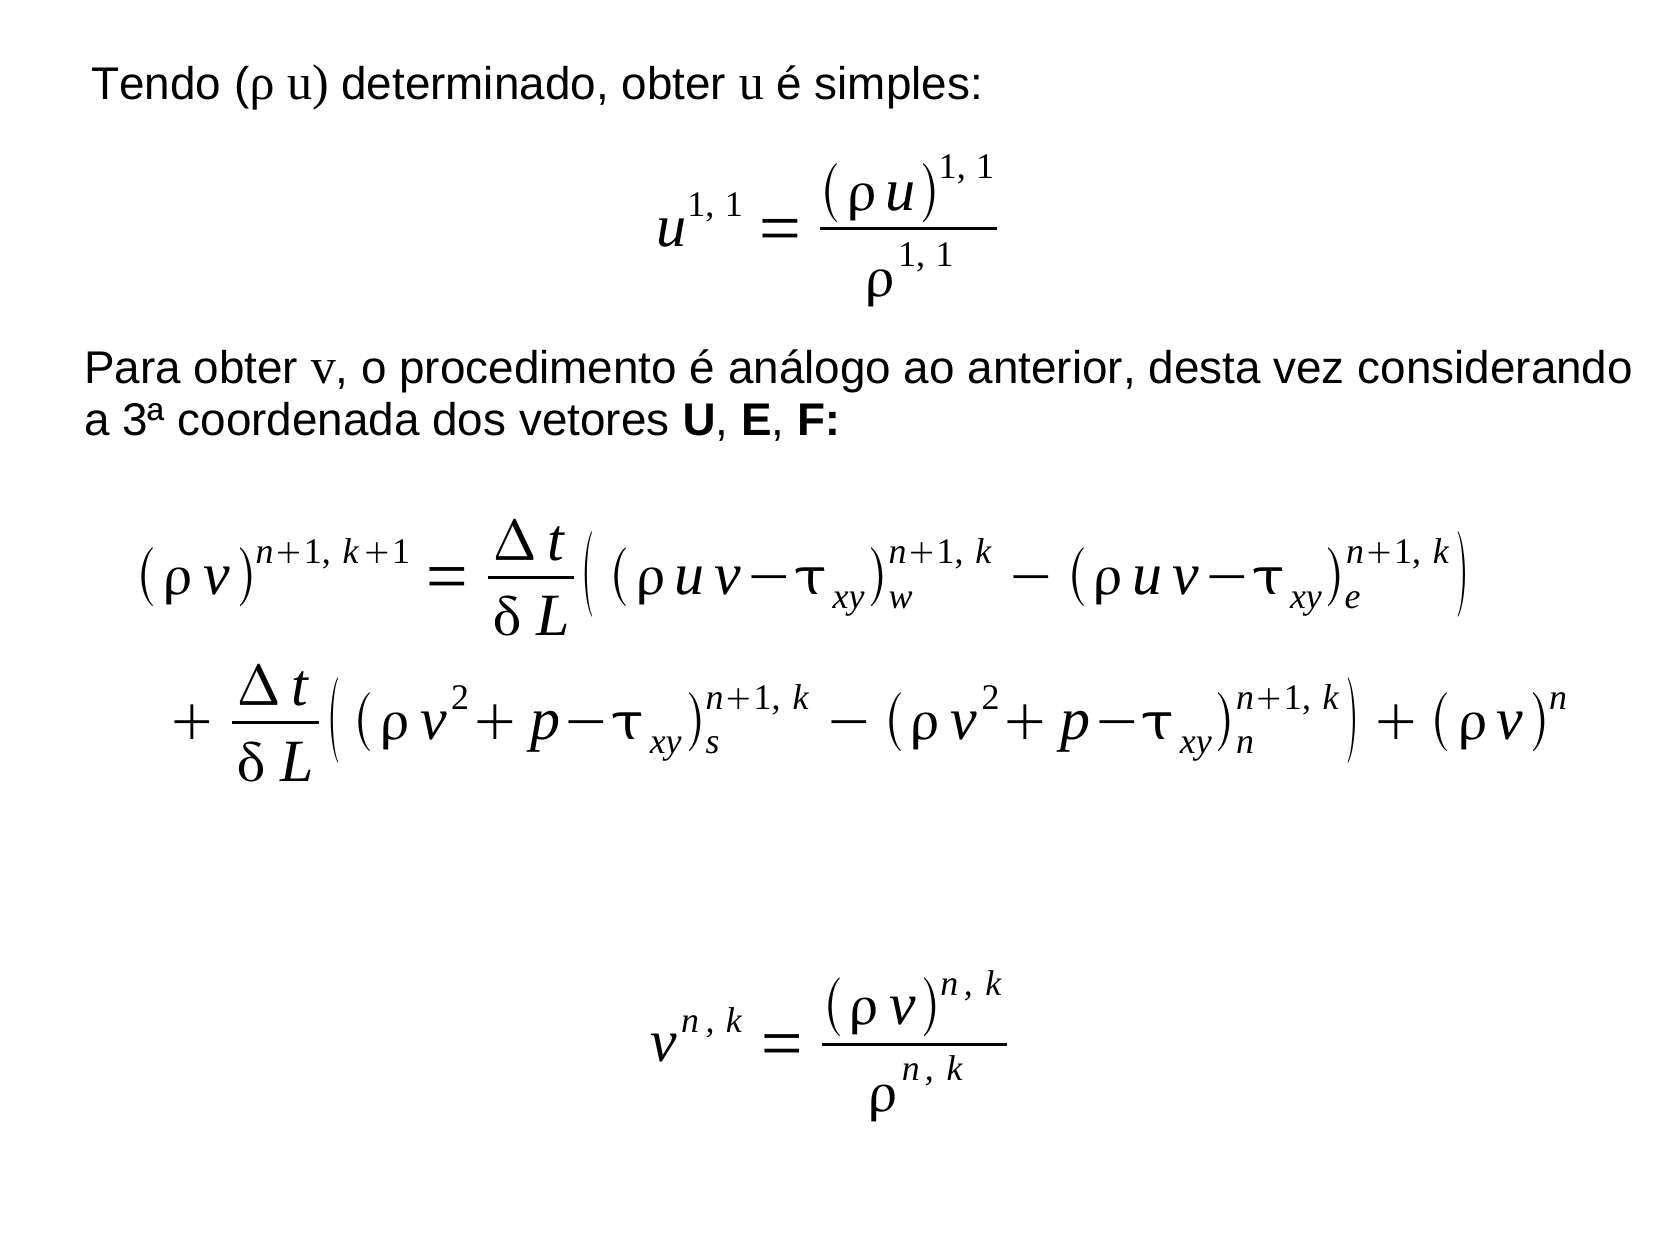

Tendo (ρ u) determinado, obter u é simples:
Para obter v, o procedimento é análogo ao anterior, desta vez considerando
a 3ª coordenada dos vetores U, E, F: